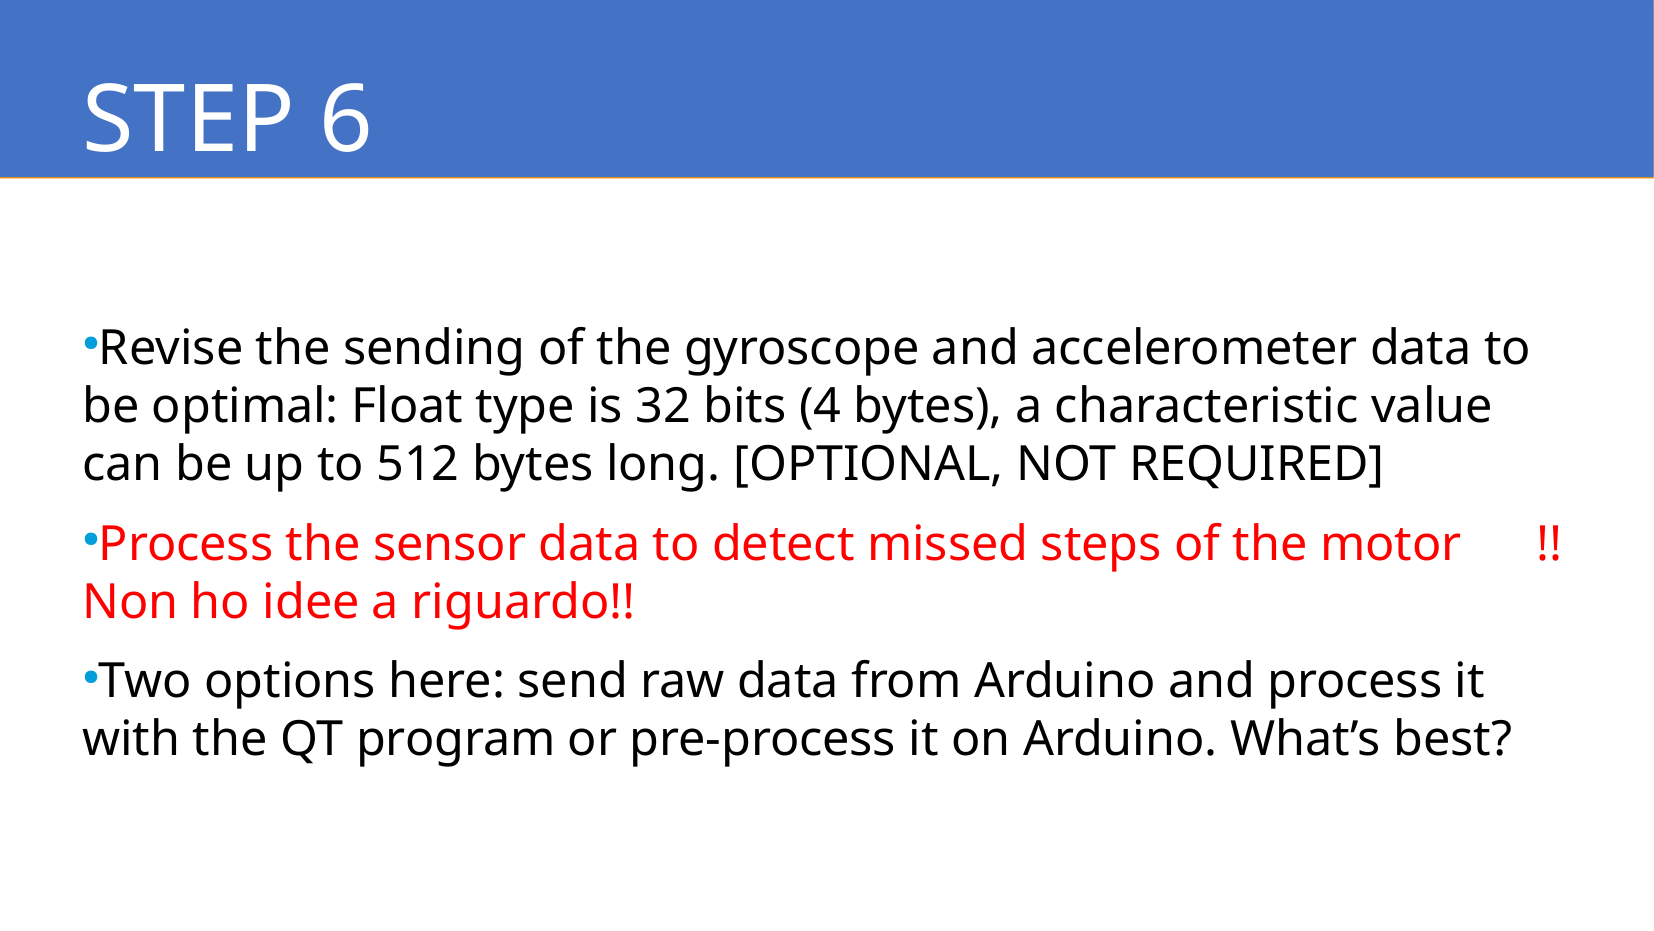

# STEP 6
Revise the sending of the gyroscope and accelerometer data to be optimal: Float type is 32 bits (4 bytes), a characteristic value can be up to 512 bytes long. [OPTIONAL, NOT REQUIRED]
Process the sensor data to detect missed steps of the motor !!Non ho idee a riguardo!!
Two options here: send raw data from Arduino and process it with the QT program or pre-process it on Arduino. What’s best?